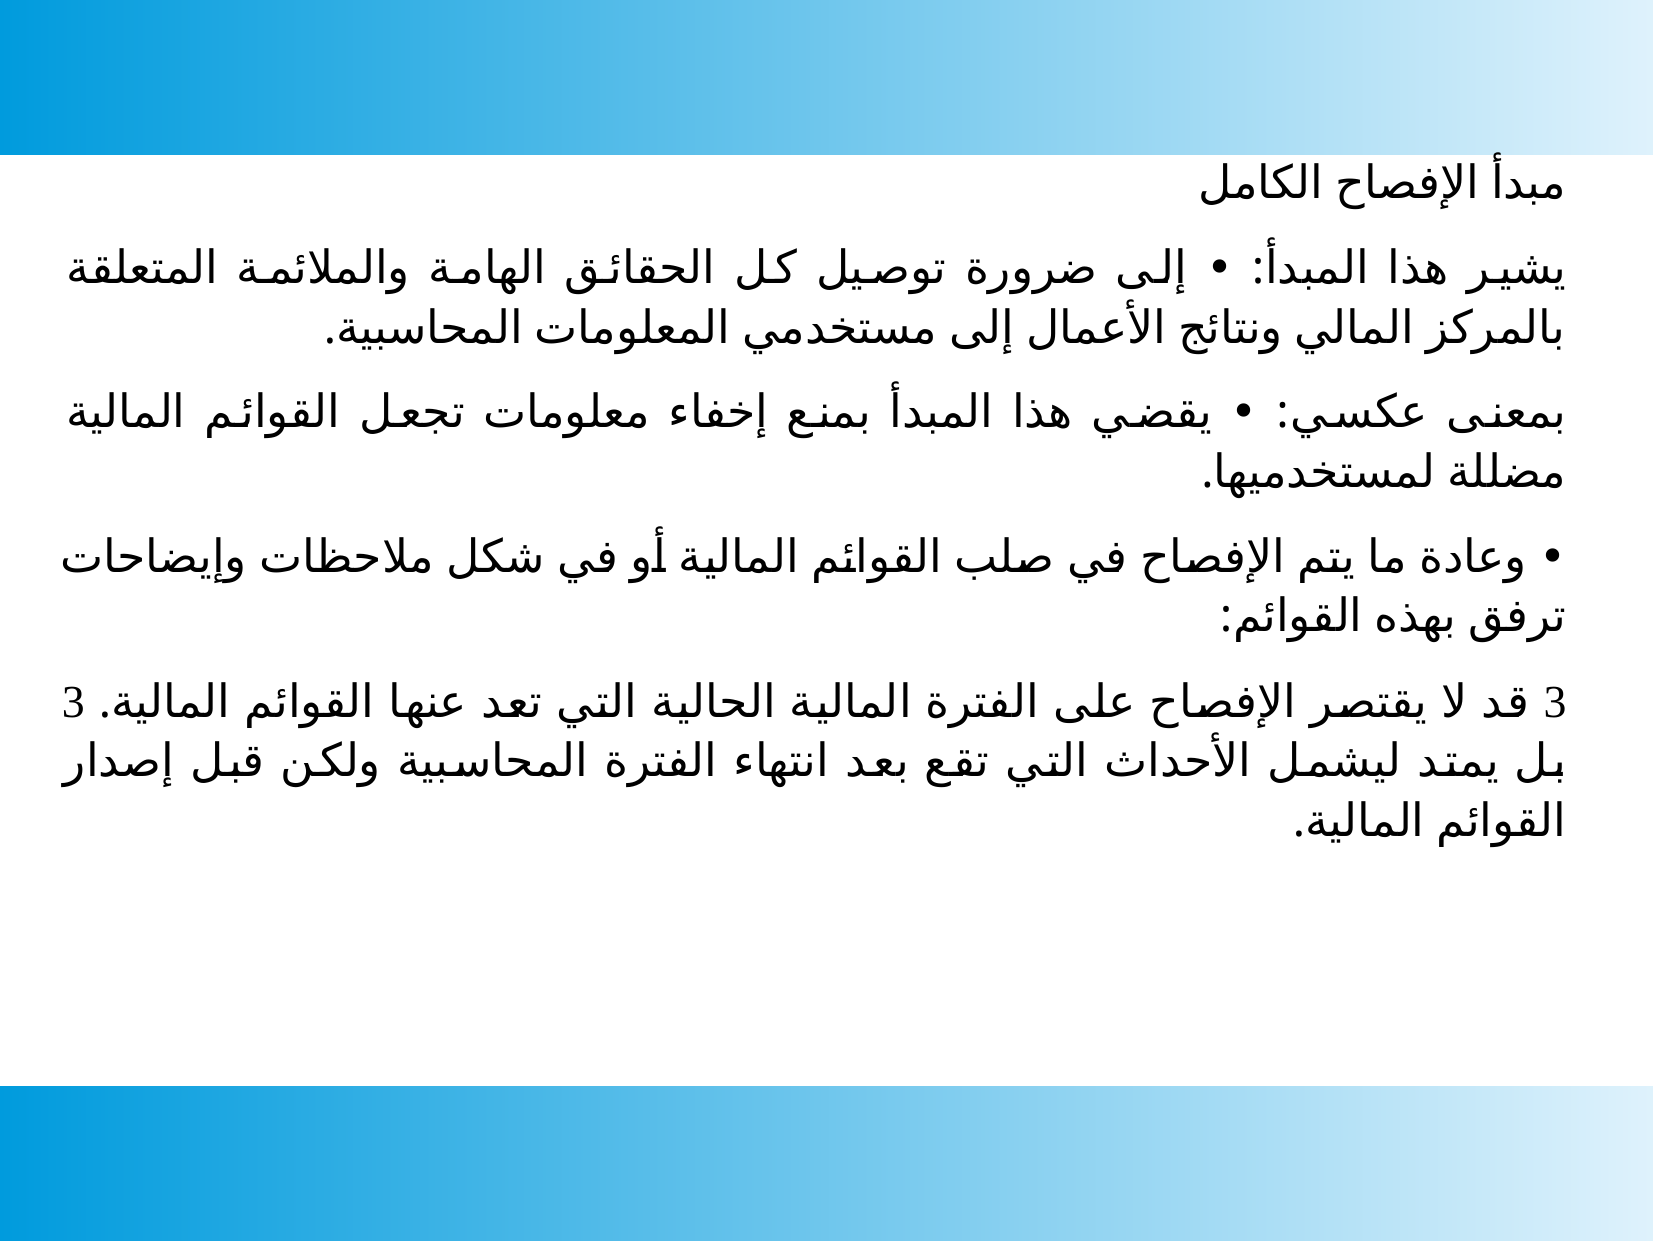

مبدأ الإفصاح الكامل
يشير هذا المبدأ: • إلى ضرورة توصيل كل الحقائق الهامة والملائمة المتعلقة بالمركز المالي ونتائج الأعمال إلى مستخدمي المعلومات المحاسبية.
بمعنى عكسي: • يقضي هذا المبدأ بمنع إخفاء معلومات تجعل القوائم المالية مضللة لمستخدميها.
• وعادة ما يتم الإفصاح في صلب القوائم المالية أو في شكل ملاحظات وإيضاحات ترفق بهذه القوائم:
 قد لا يقتصر الإفصاح على الفترة المالية الحالية التي تعد عنها القوائم المالية.  بل يمتد ليشمل الأحداث التي تقع بعد انتهاء الفترة المحاسبية ولكن قبل إصدار القوائم المالية.